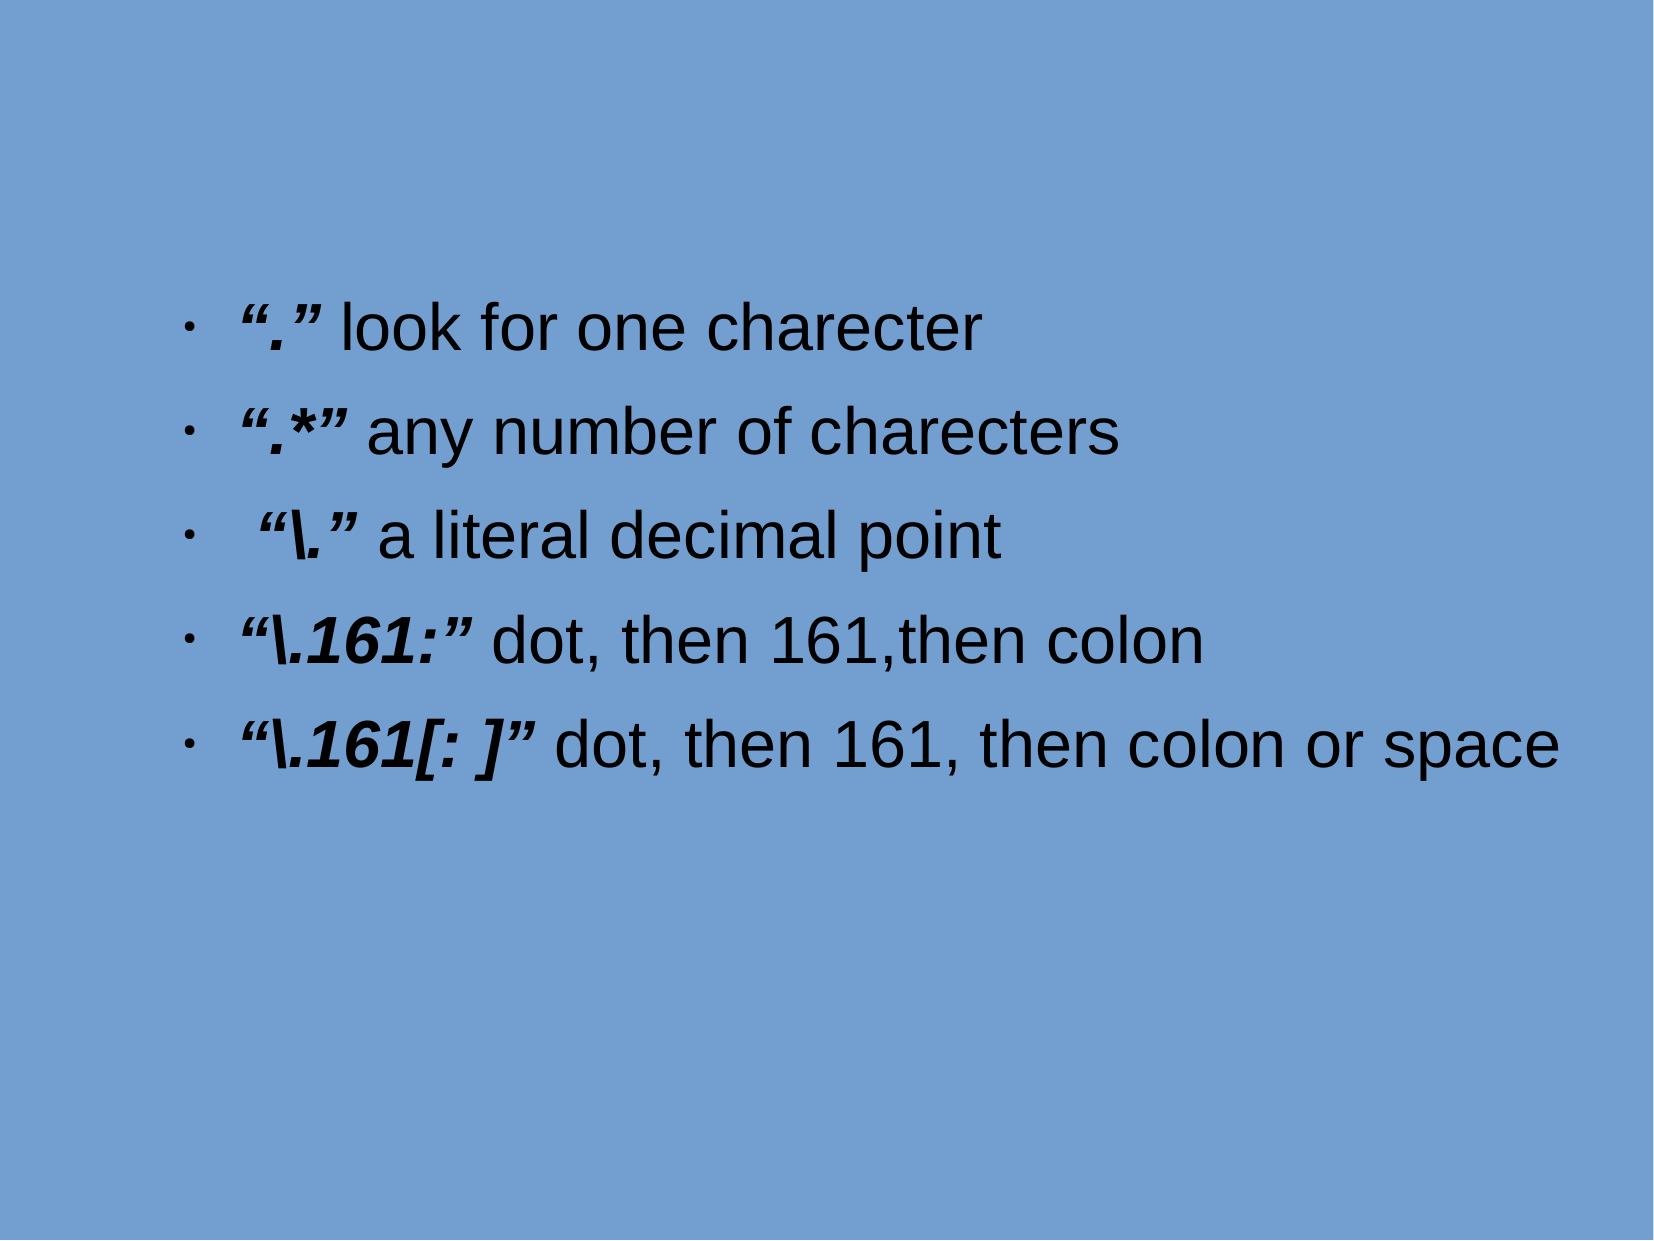

# “.” look for one charecter
“.*” any number of charecters
 “\.” a literal decimal point
“\.161:” dot, then 161,then colon
“\.161[: ]” dot, then 161, then colon or space